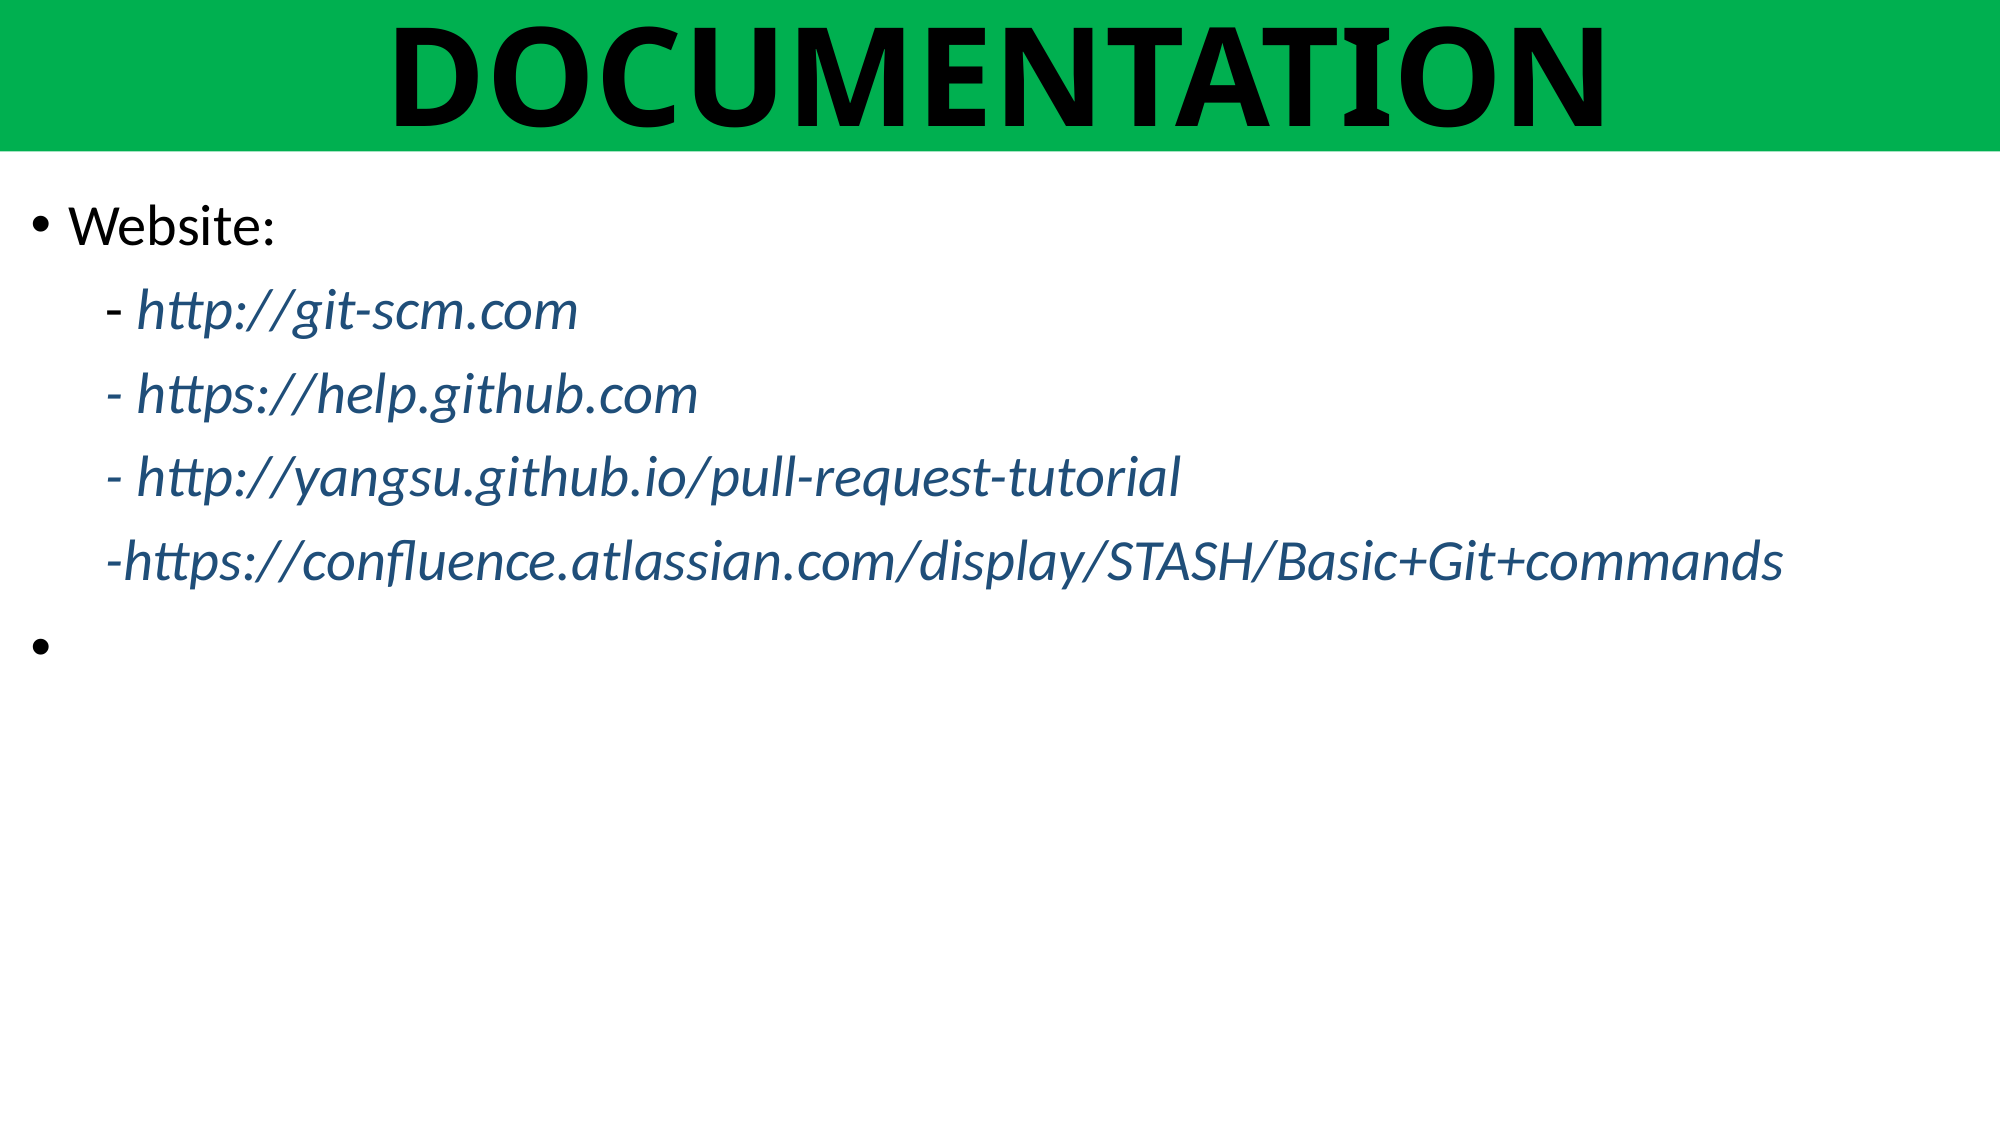

# DOCUMENTATION
Website:
	- http://git-scm.com
	- https://help.github.com
	- http://yangsu.github.io/pull-request-tutorial
	-https://confluence.atlassian.com/display/STASH/Basic+Git+commands